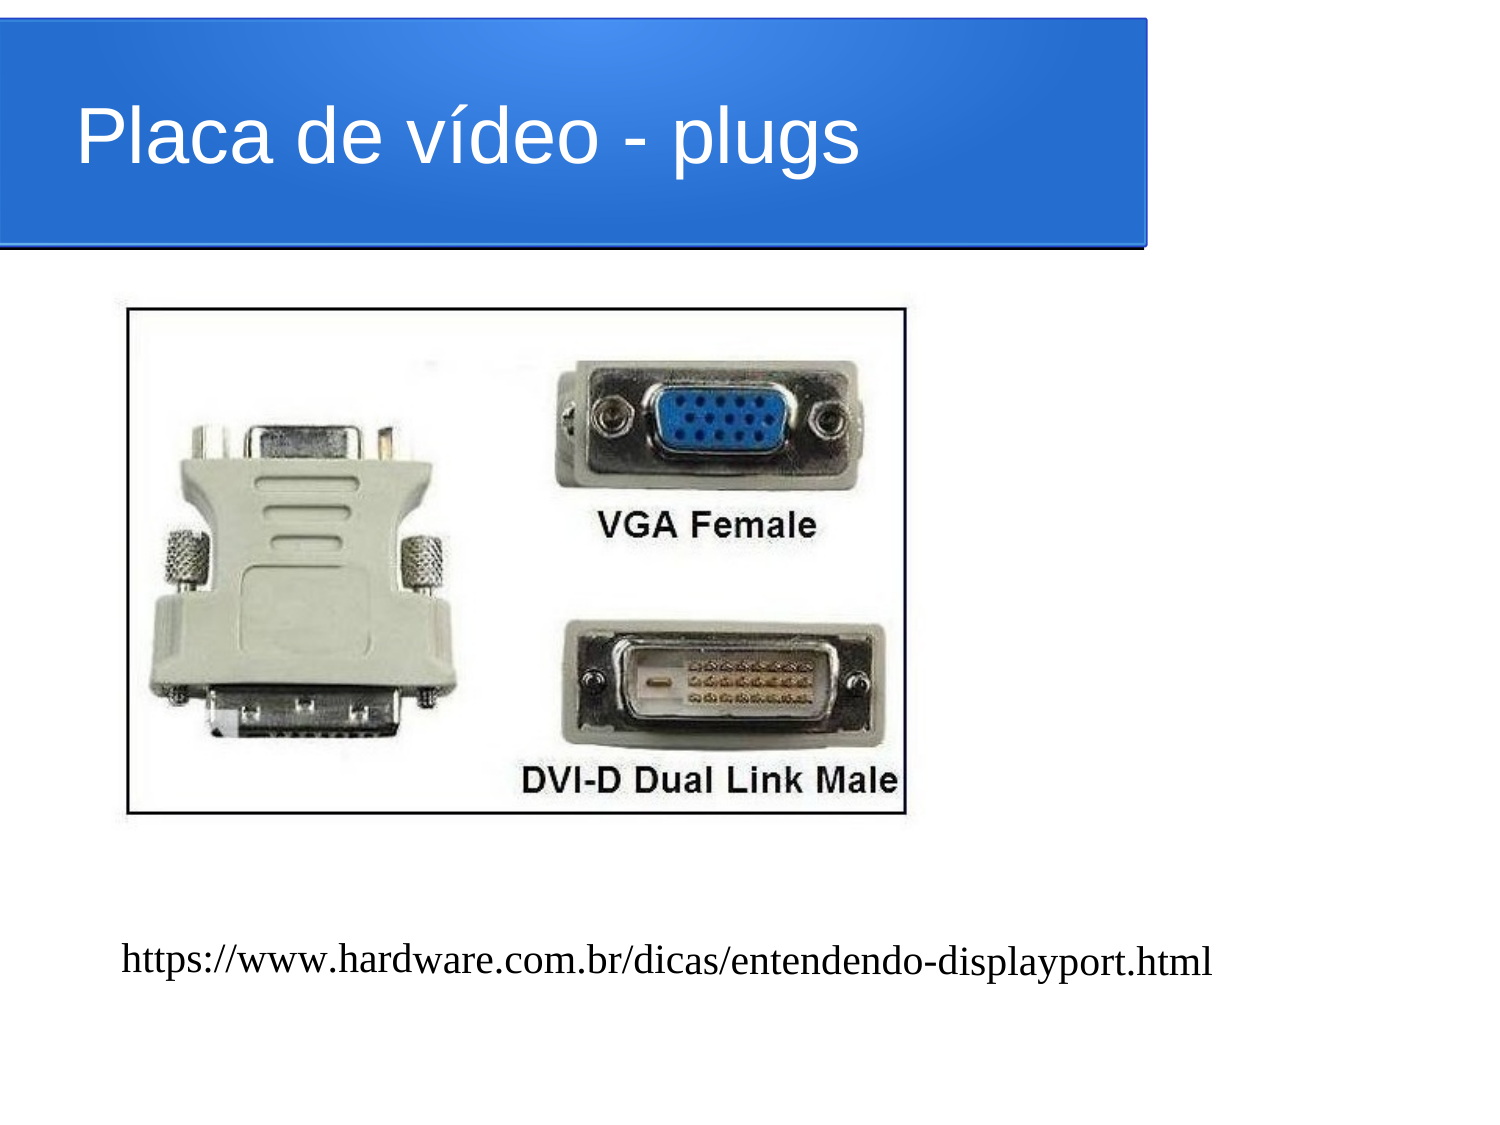

# Placa de vídeo - plugs
https://www.hardware.com.br/dicas/entendendo-displayport.html